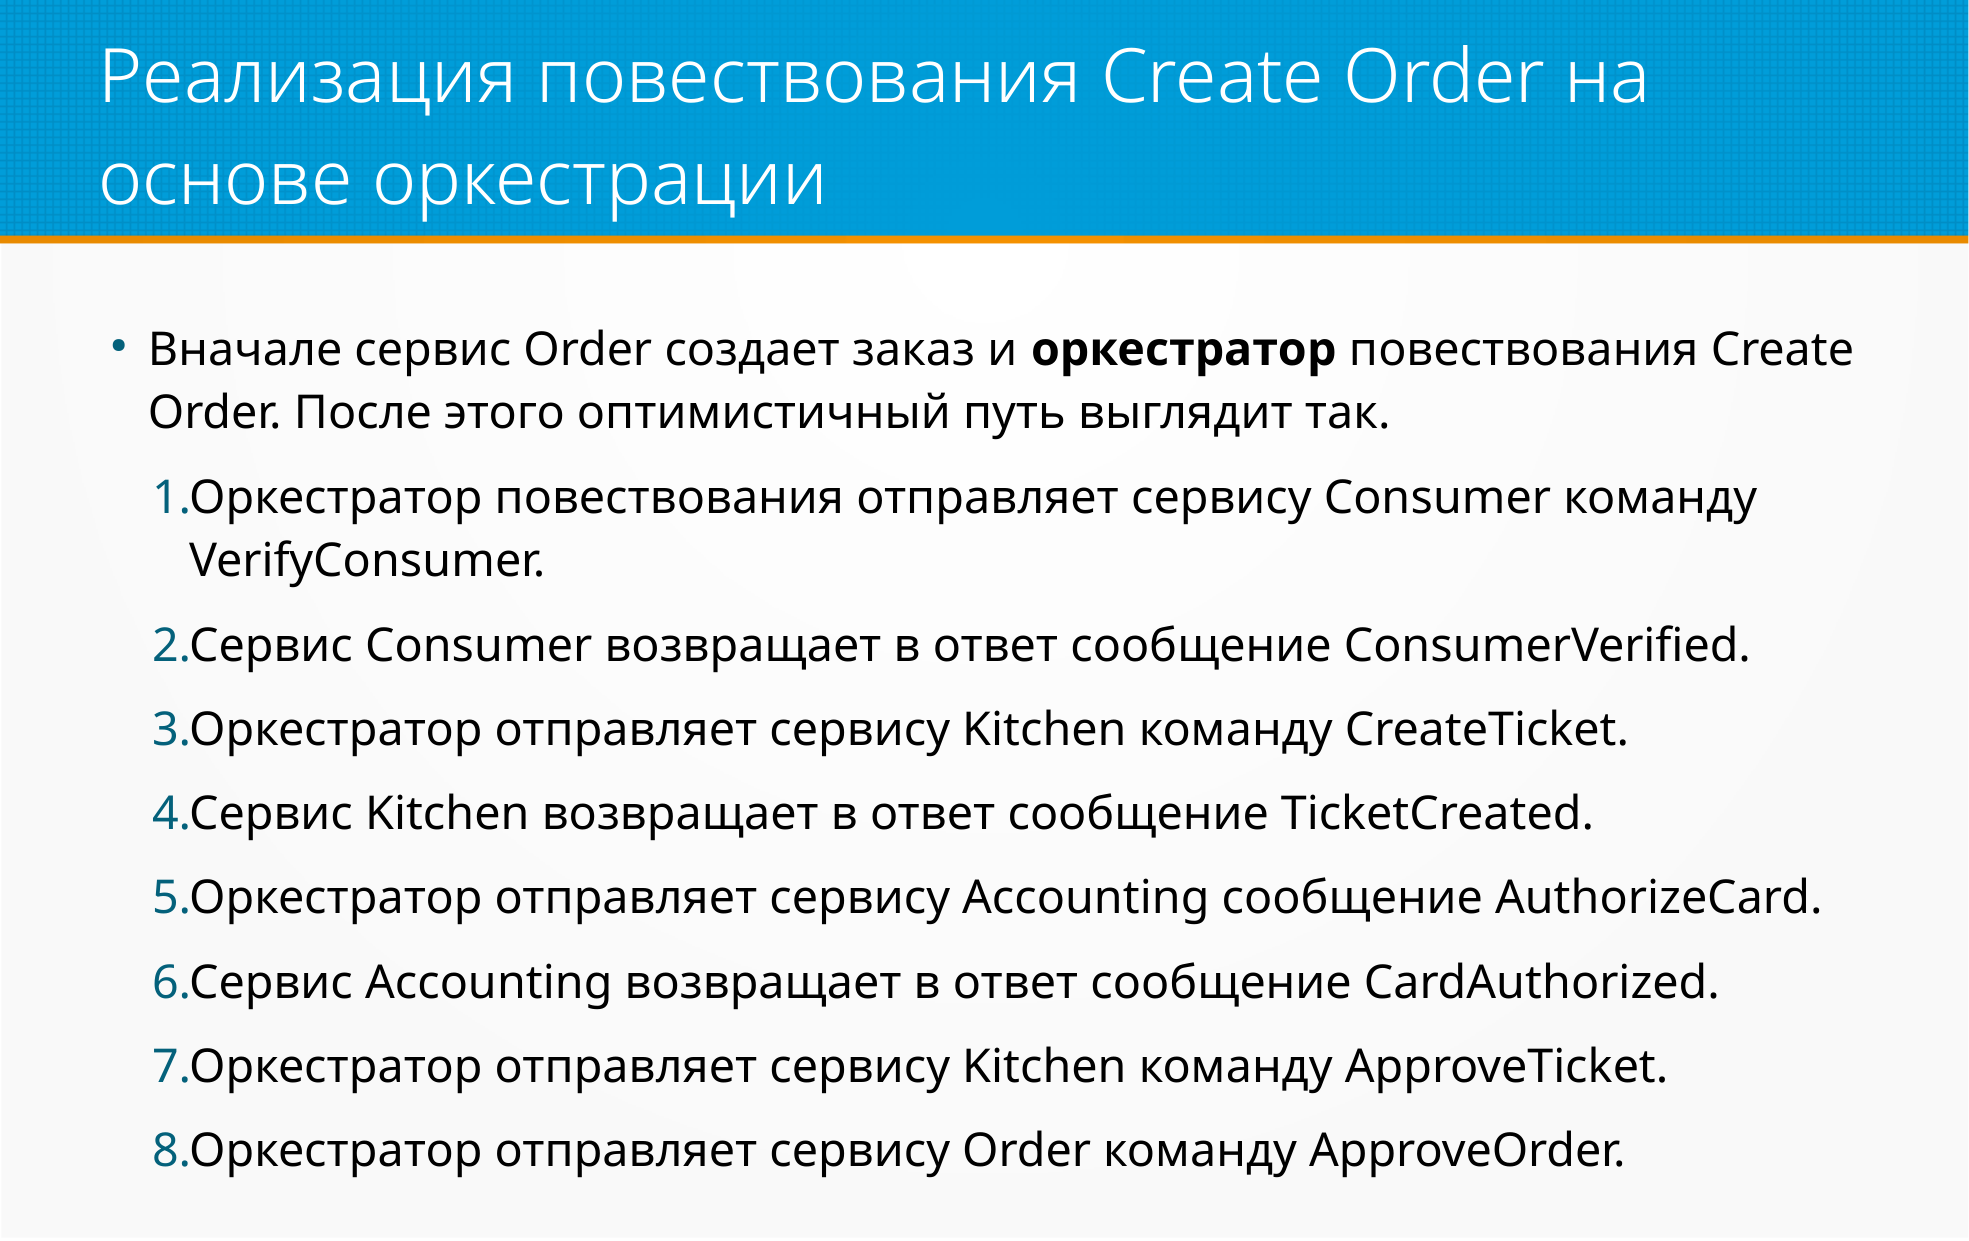

# Реализация повествования Create Order на основе оркестрации
Вначале сервис Order создает заказ и оркестратор повествования Create Order. После этого оптимистичный путь выглядит так.
Оркестратор повествования отправляет сервису Consumer команду VerifyConsumer.
Сервис Consumer возвращает в ответ сообщение ConsumerVerified.
Оркестратор отправляет сервису Kitchen команду CreateTicket.
Сервис Kitchen возвращает в ответ сообщение TicketCreated.
Оркестратор отправляет сервису Accounting сообщение AuthorizeCard.
Сервис Accounting возвращает в ответ сообщение CardAuthorized.
Оркестратор отправляет сервису Kitchen команду ApproveTicket.
Оркестратор отправляет сервису Order команду ApproveOrder.